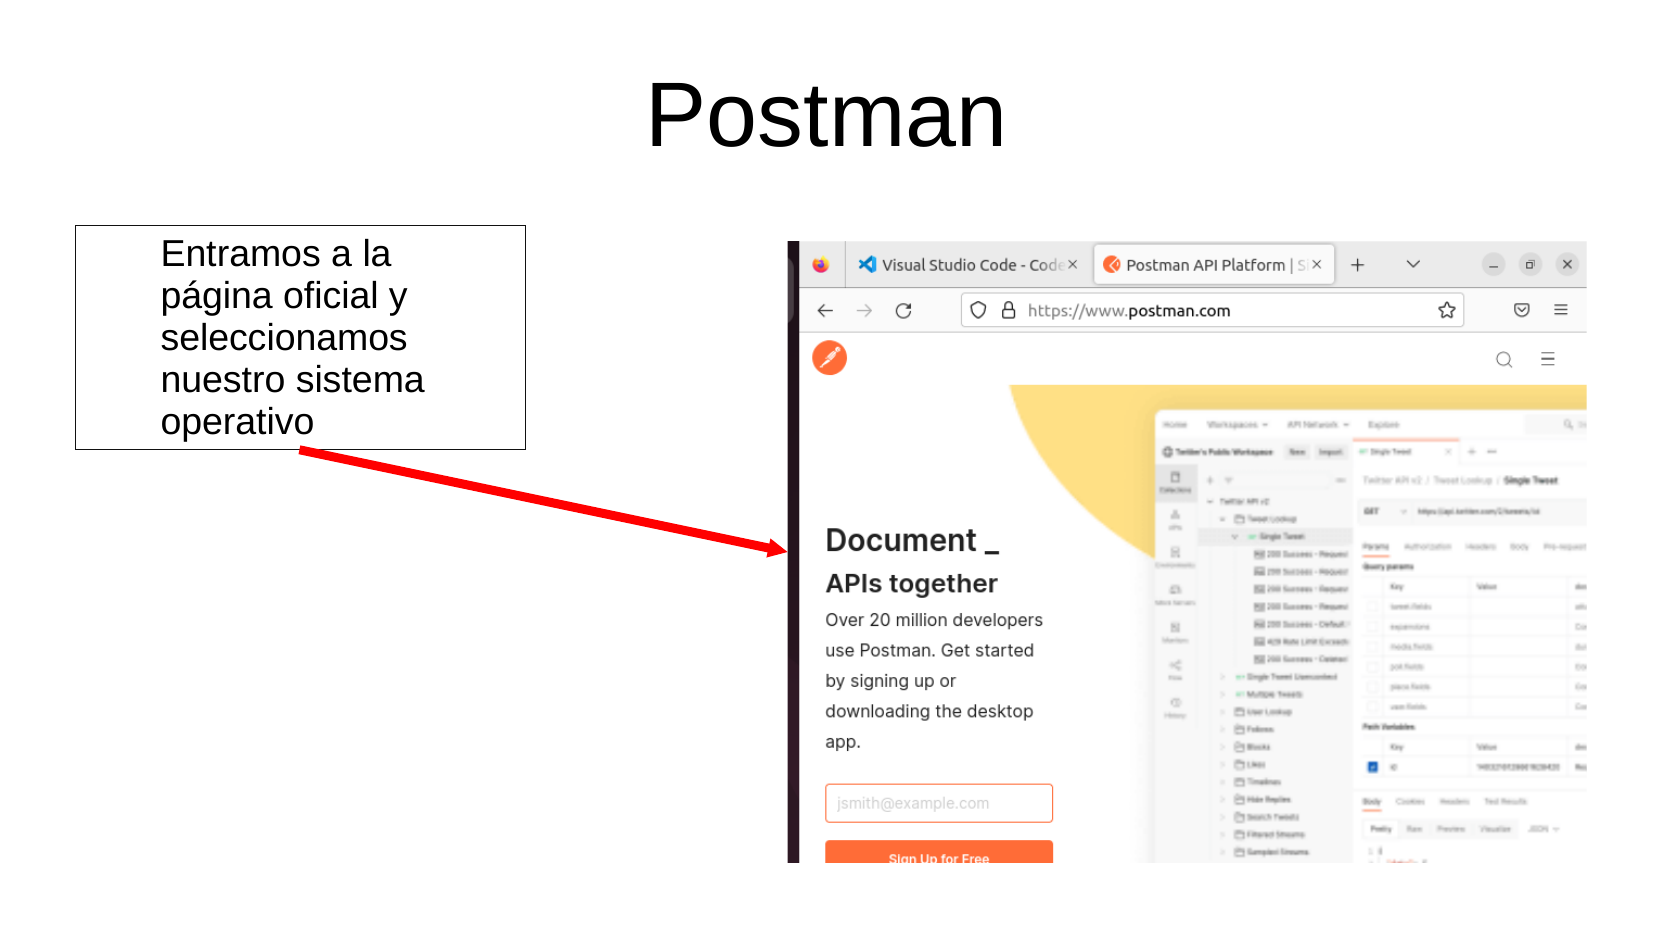

# Postman
Entramos a la página oficial y seleccionamos nuestro sistema operativo